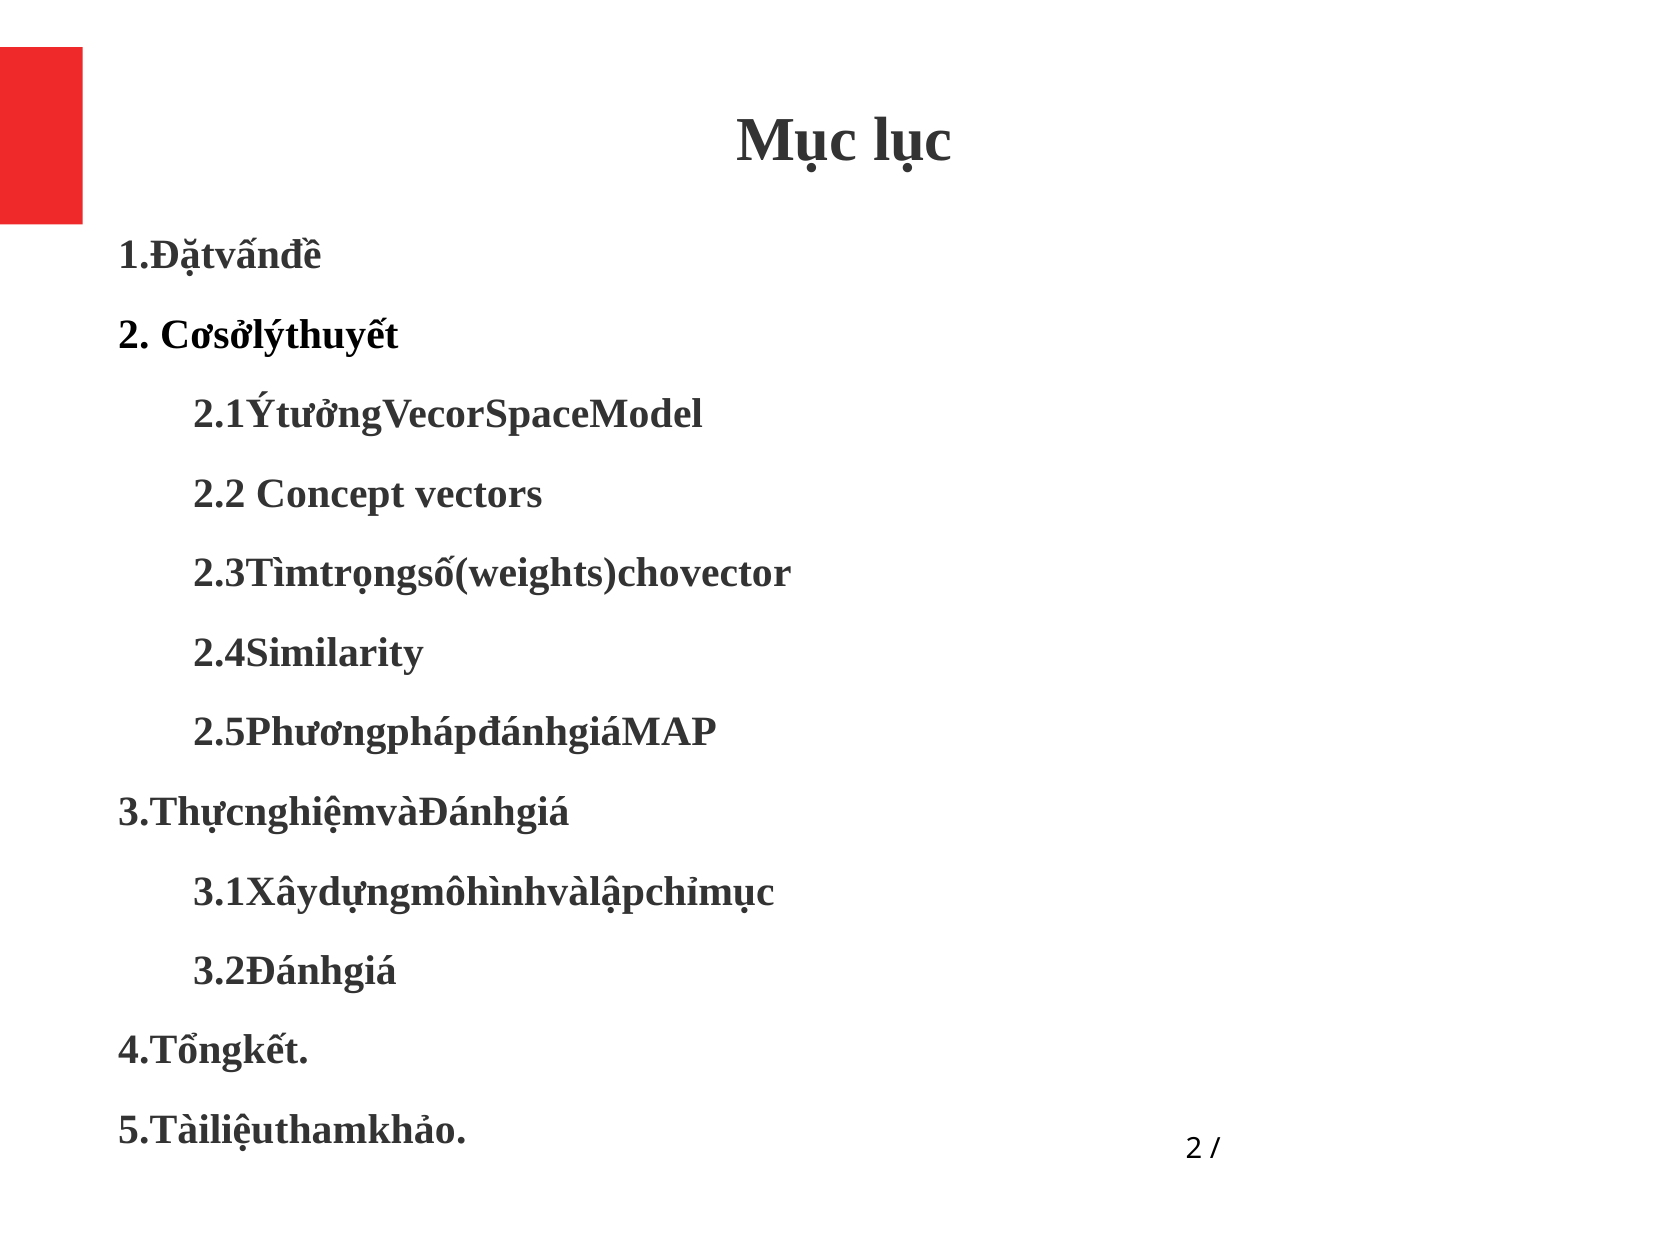

# Mục lục
1.Đặtvấnđề
2. Cơsởlýthuyết
	2.1ÝtưởngVecorSpaceModel
	2.2 Concept vectors
	2.3Tìmtrọngsố(weights)chovector
	2.4Similarity
	2.5PhươngphápđánhgiáMAP
3.ThựcnghiệmvàĐánhgiá
	3.1Xâydựngmôhìnhvàlậpchỉmục
	3.2Đánhgiá
4.Tổngkết.
5.Tàiliệuthamkhảo.
2 /